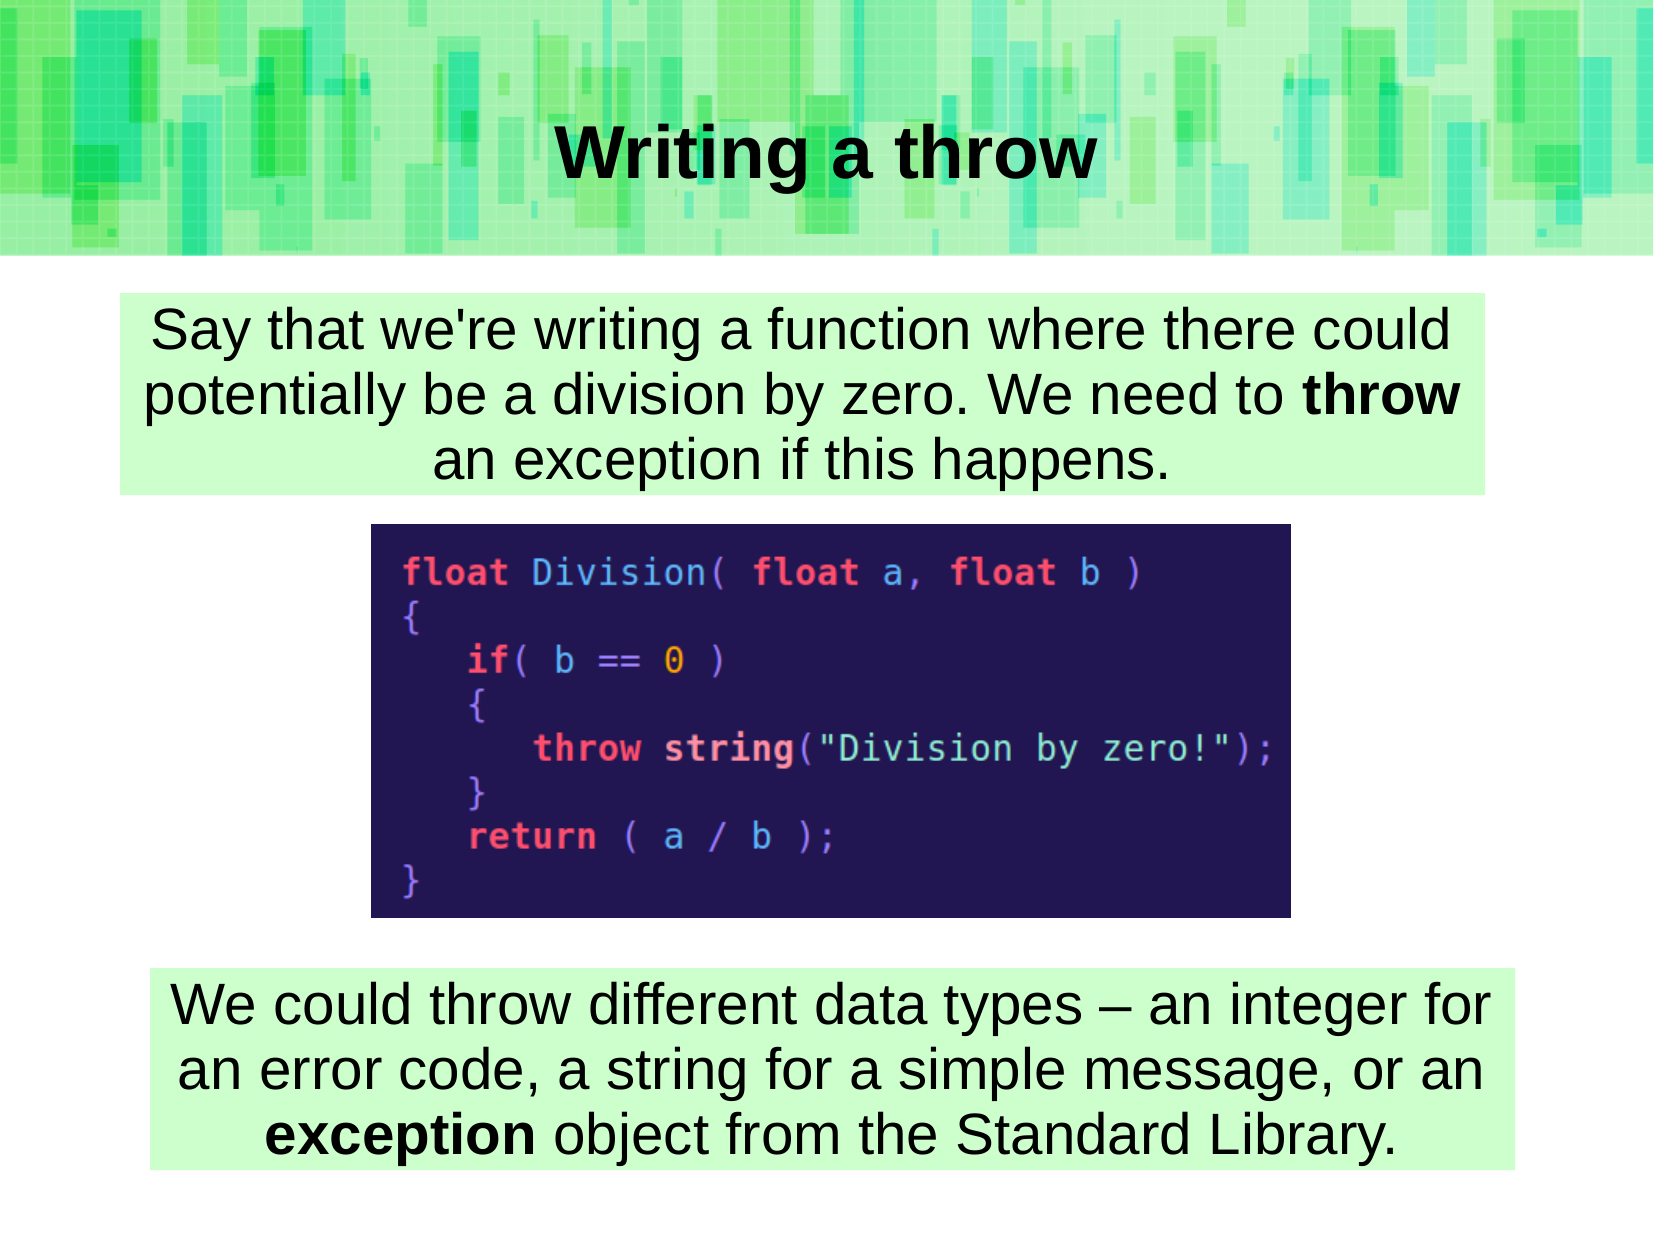

# Writing a throw
Say that we're writing a function where there could potentially be a division by zero. We need to throw an exception if this happens.
We could throw different data types – an integer for an error code, a string for a simple message, or an exception object from the Standard Library.